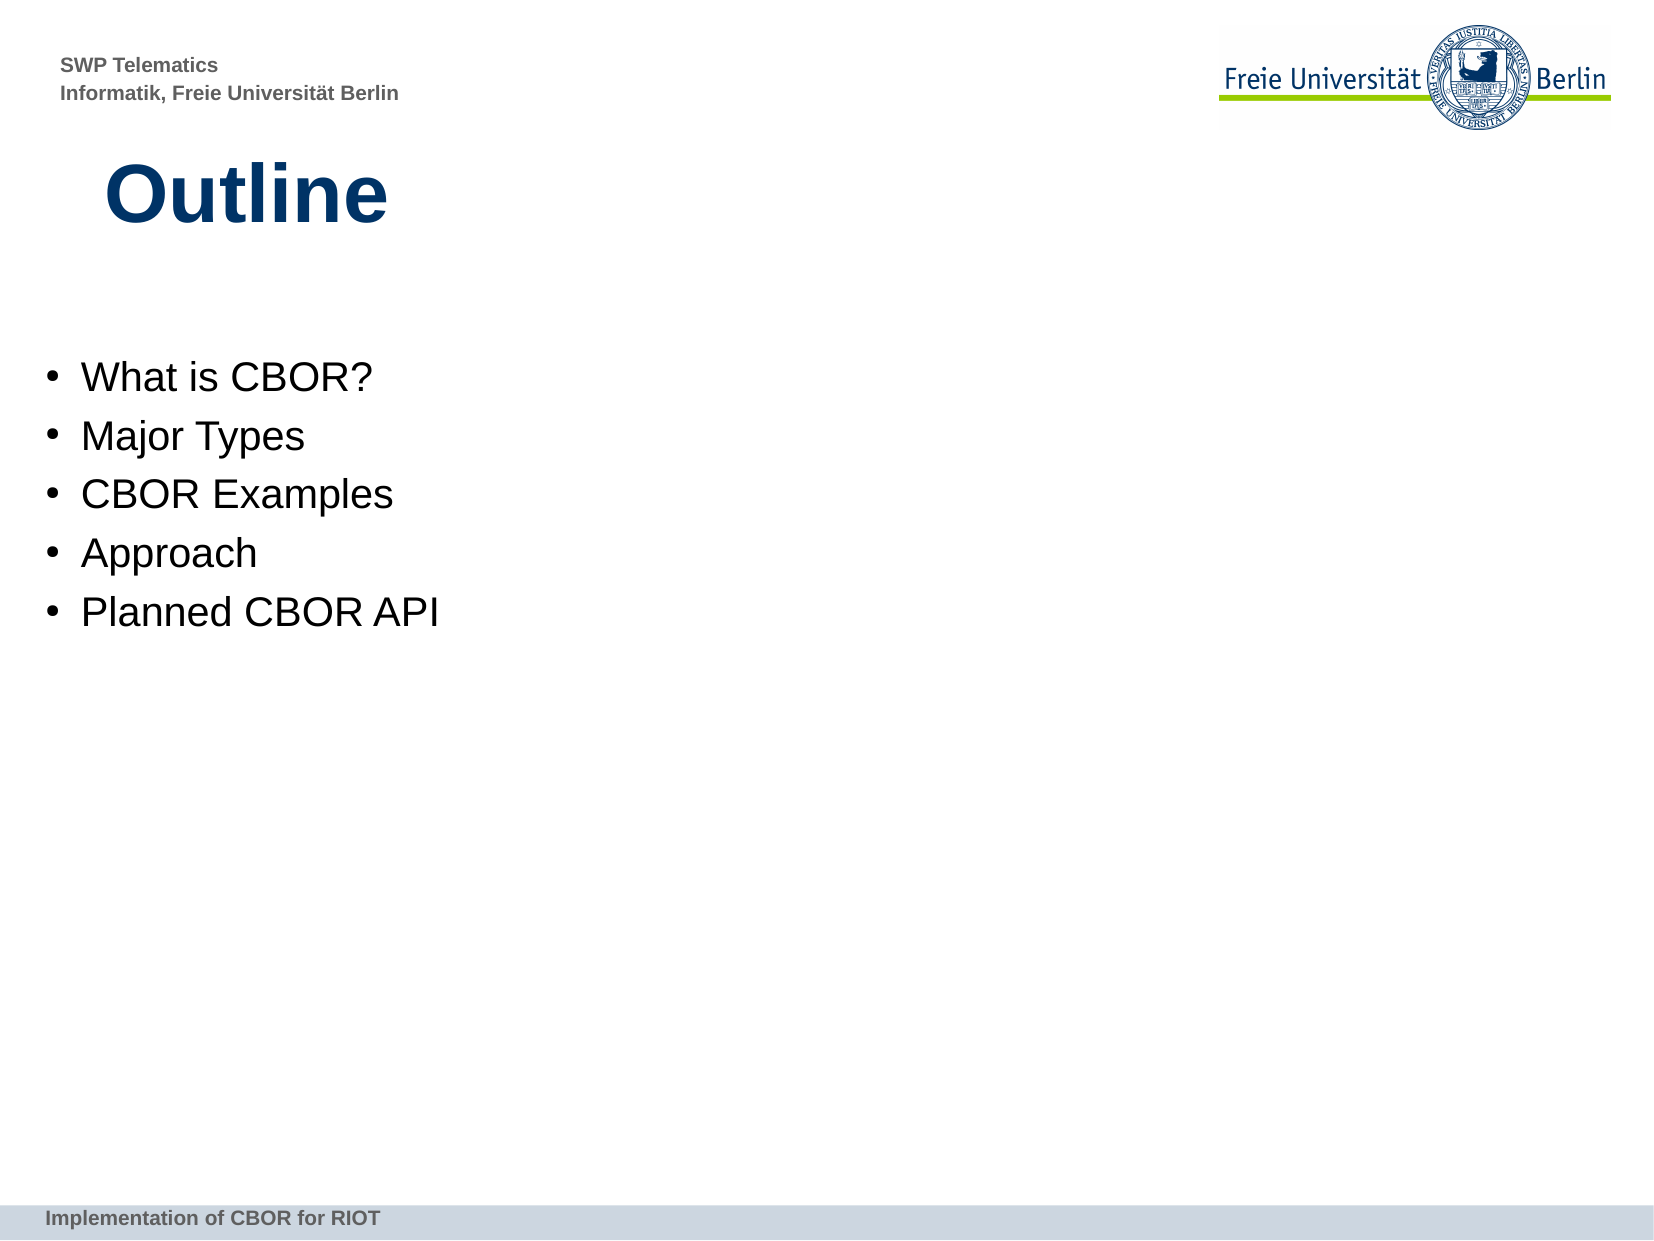

# Outline
What is CBOR?
Major Types
CBOR Examples
Approach
Planned CBOR API